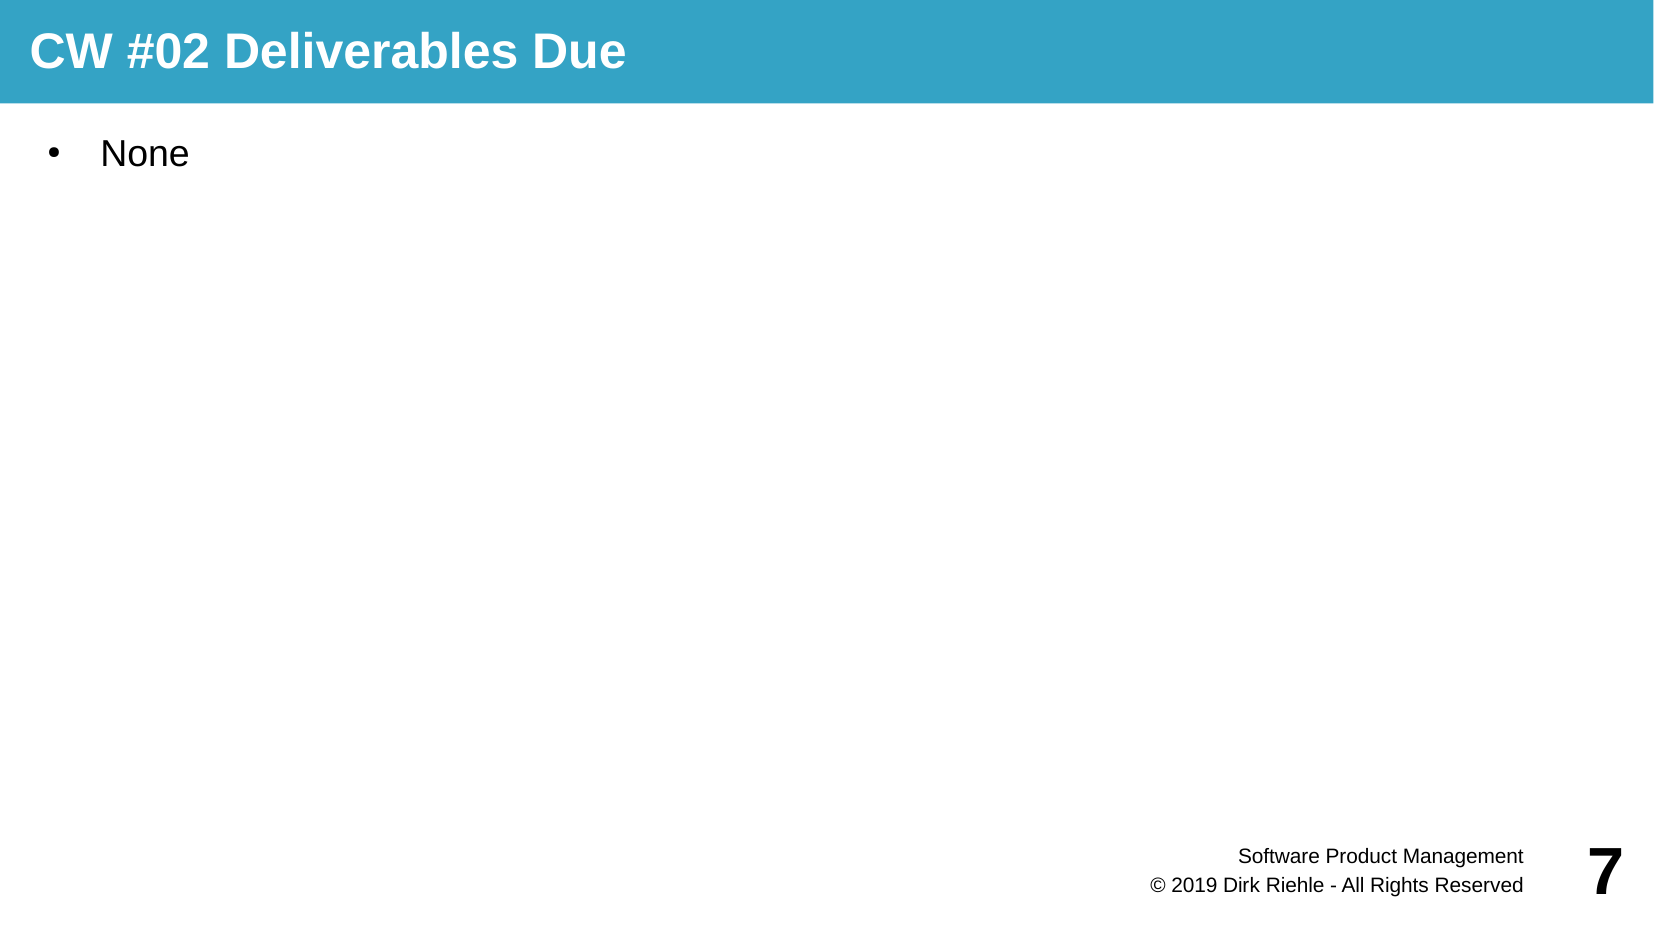

# CW #02 Deliverables Due
None
Software Product Management
7
© 2019 Dirk Riehle - All Rights Reserved